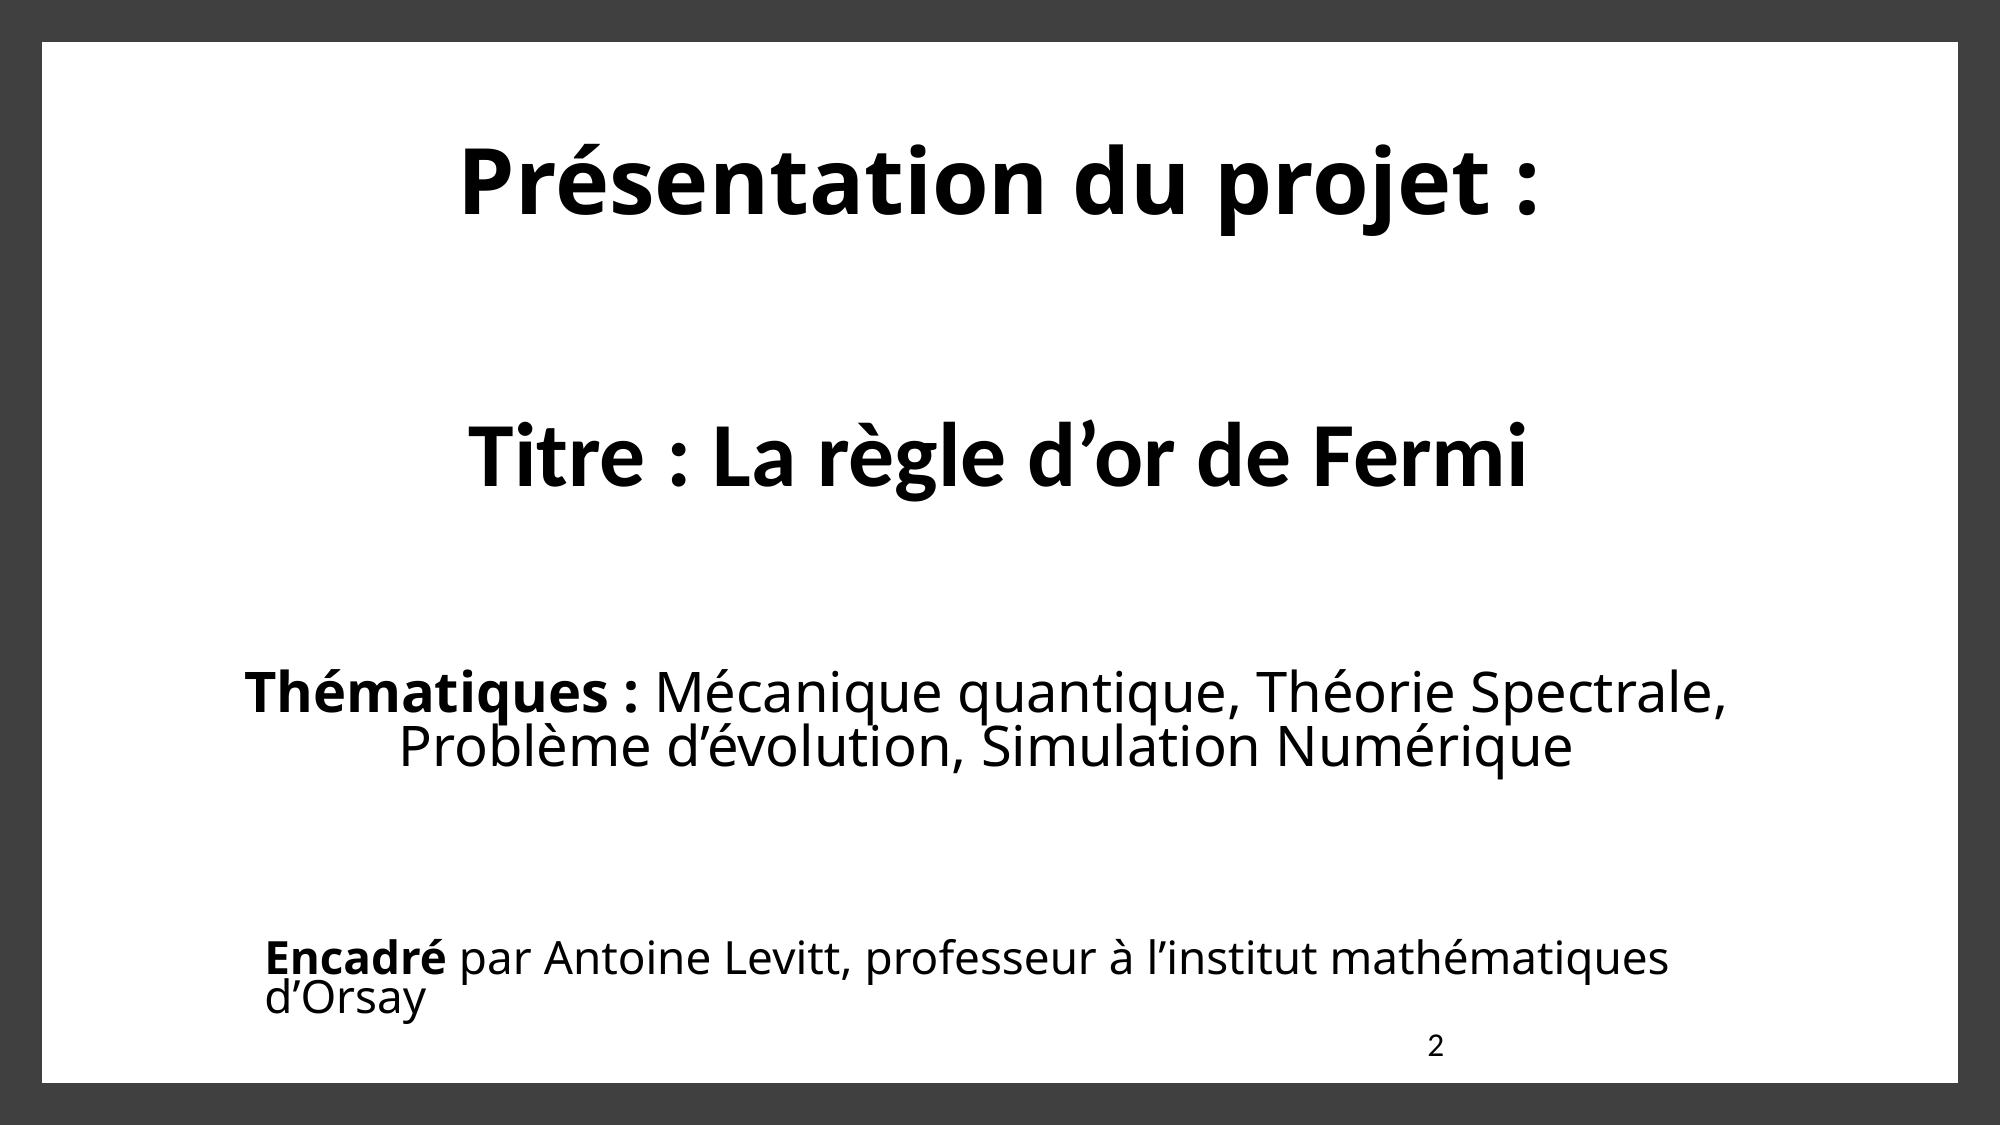

# Présentation du projet :
Titre : La règle d’or de Fermi
Thématiques : Mécanique quantique, Théorie Spectrale, Problème d’évolution, Simulation Numérique
Encadré par Antoine Levitt, professeur à l’institut mathématiques d’Orsay
2